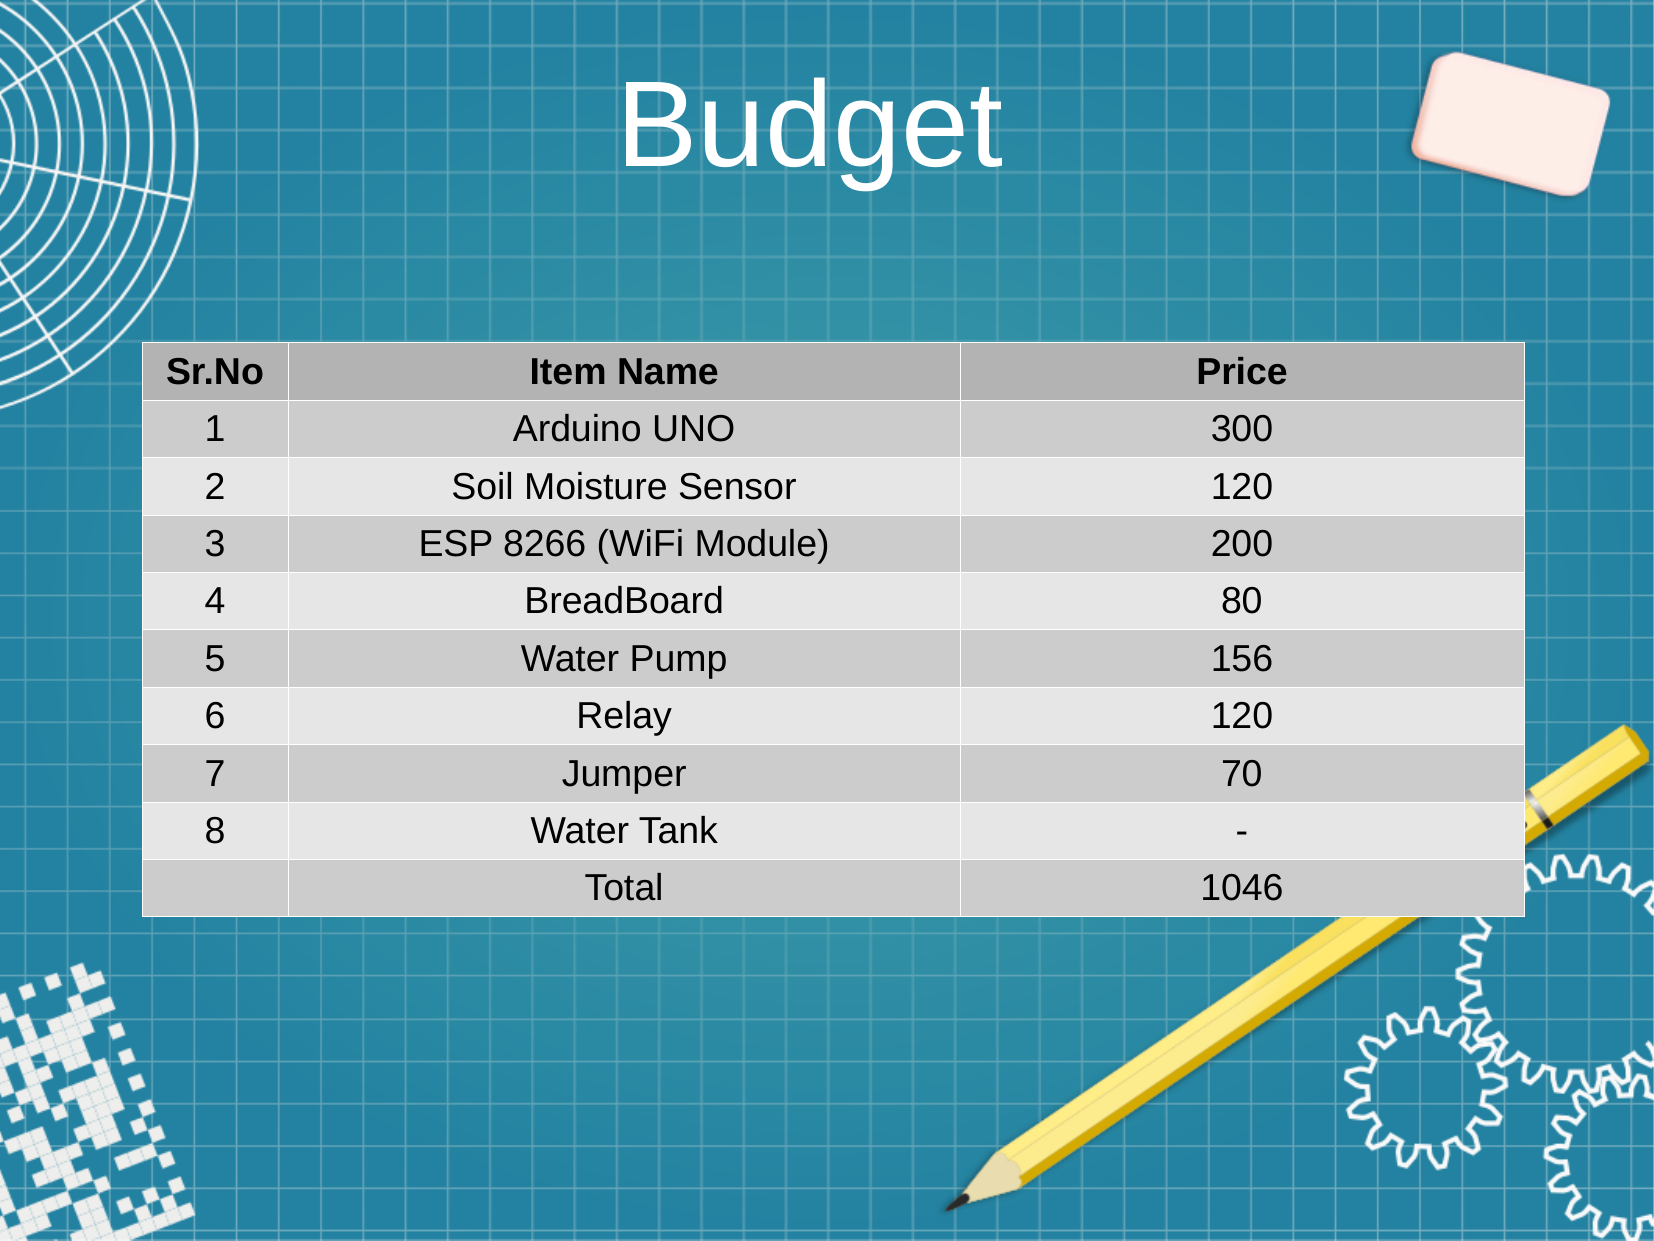

# Budget
| Sr.No | Item Name | Price |
| --- | --- | --- |
| 1 | Arduino UNO | 300 |
| 2 | Soil Moisture Sensor | 120 |
| 3 | ESP 8266 (WiFi Module) | 200 |
| 4 | BreadBoard | 80 |
| 5 | Water Pump | 156 |
| 6 | Relay | 120 |
| 7 | Jumper | 70 |
| 8 | Water Tank | - |
| | Total | 1046 |